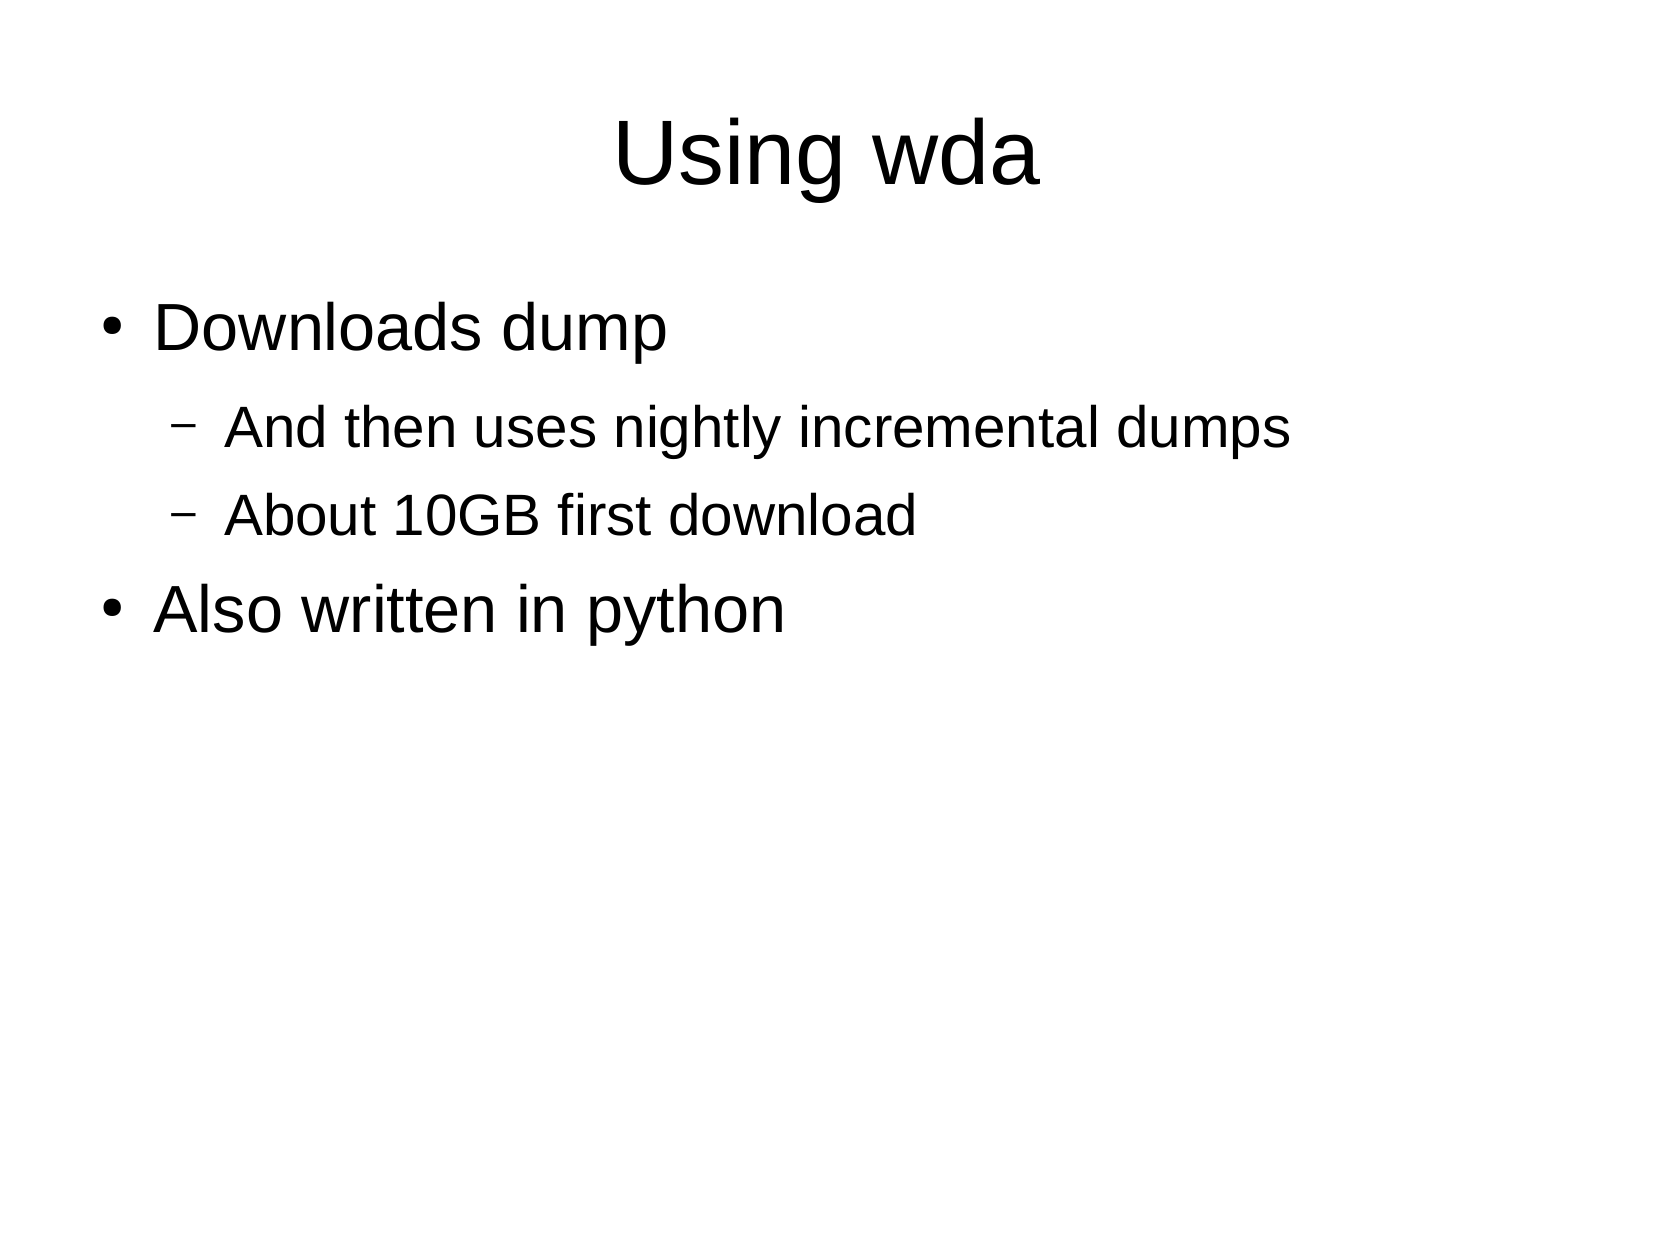

# Using wda
Downloads dump
And then uses nightly incremental dumps
About 10GB first download
Also written in python